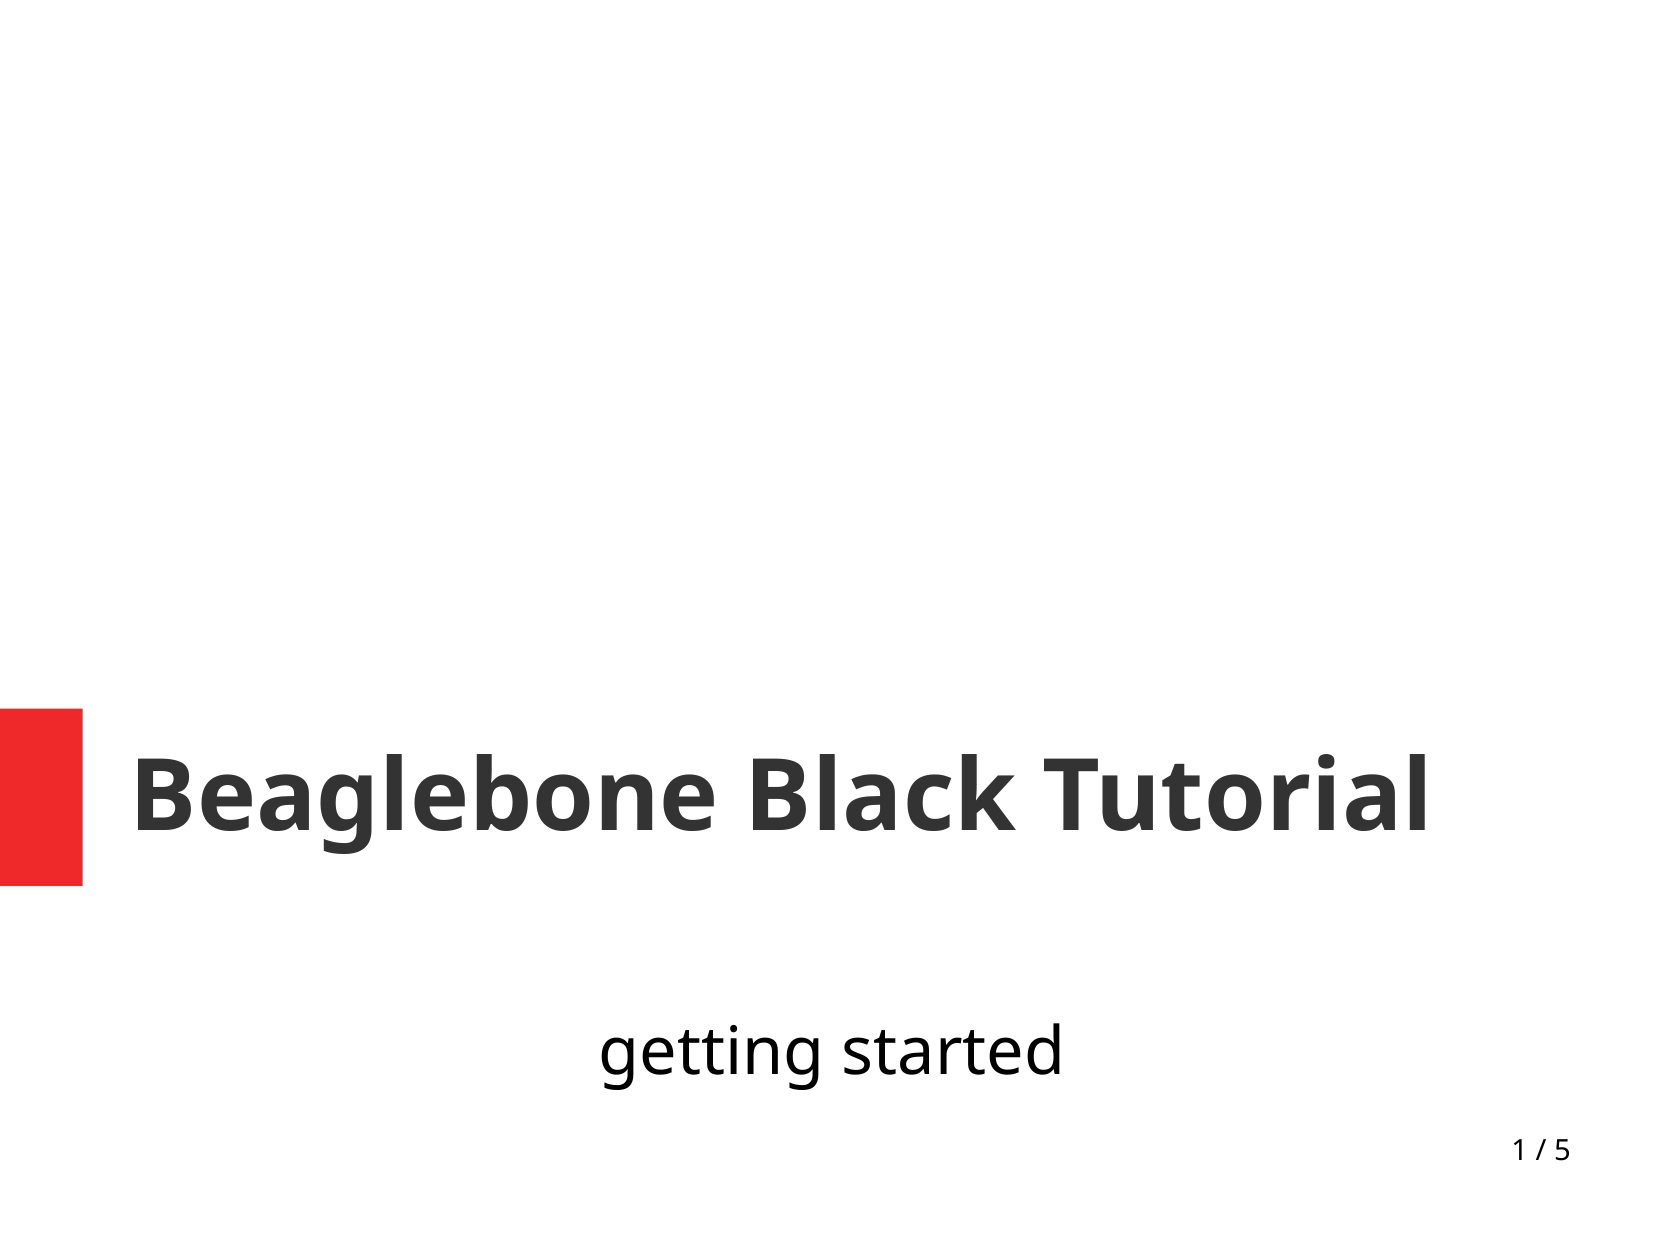

# Beaglebone Black Tutorial
getting started
1